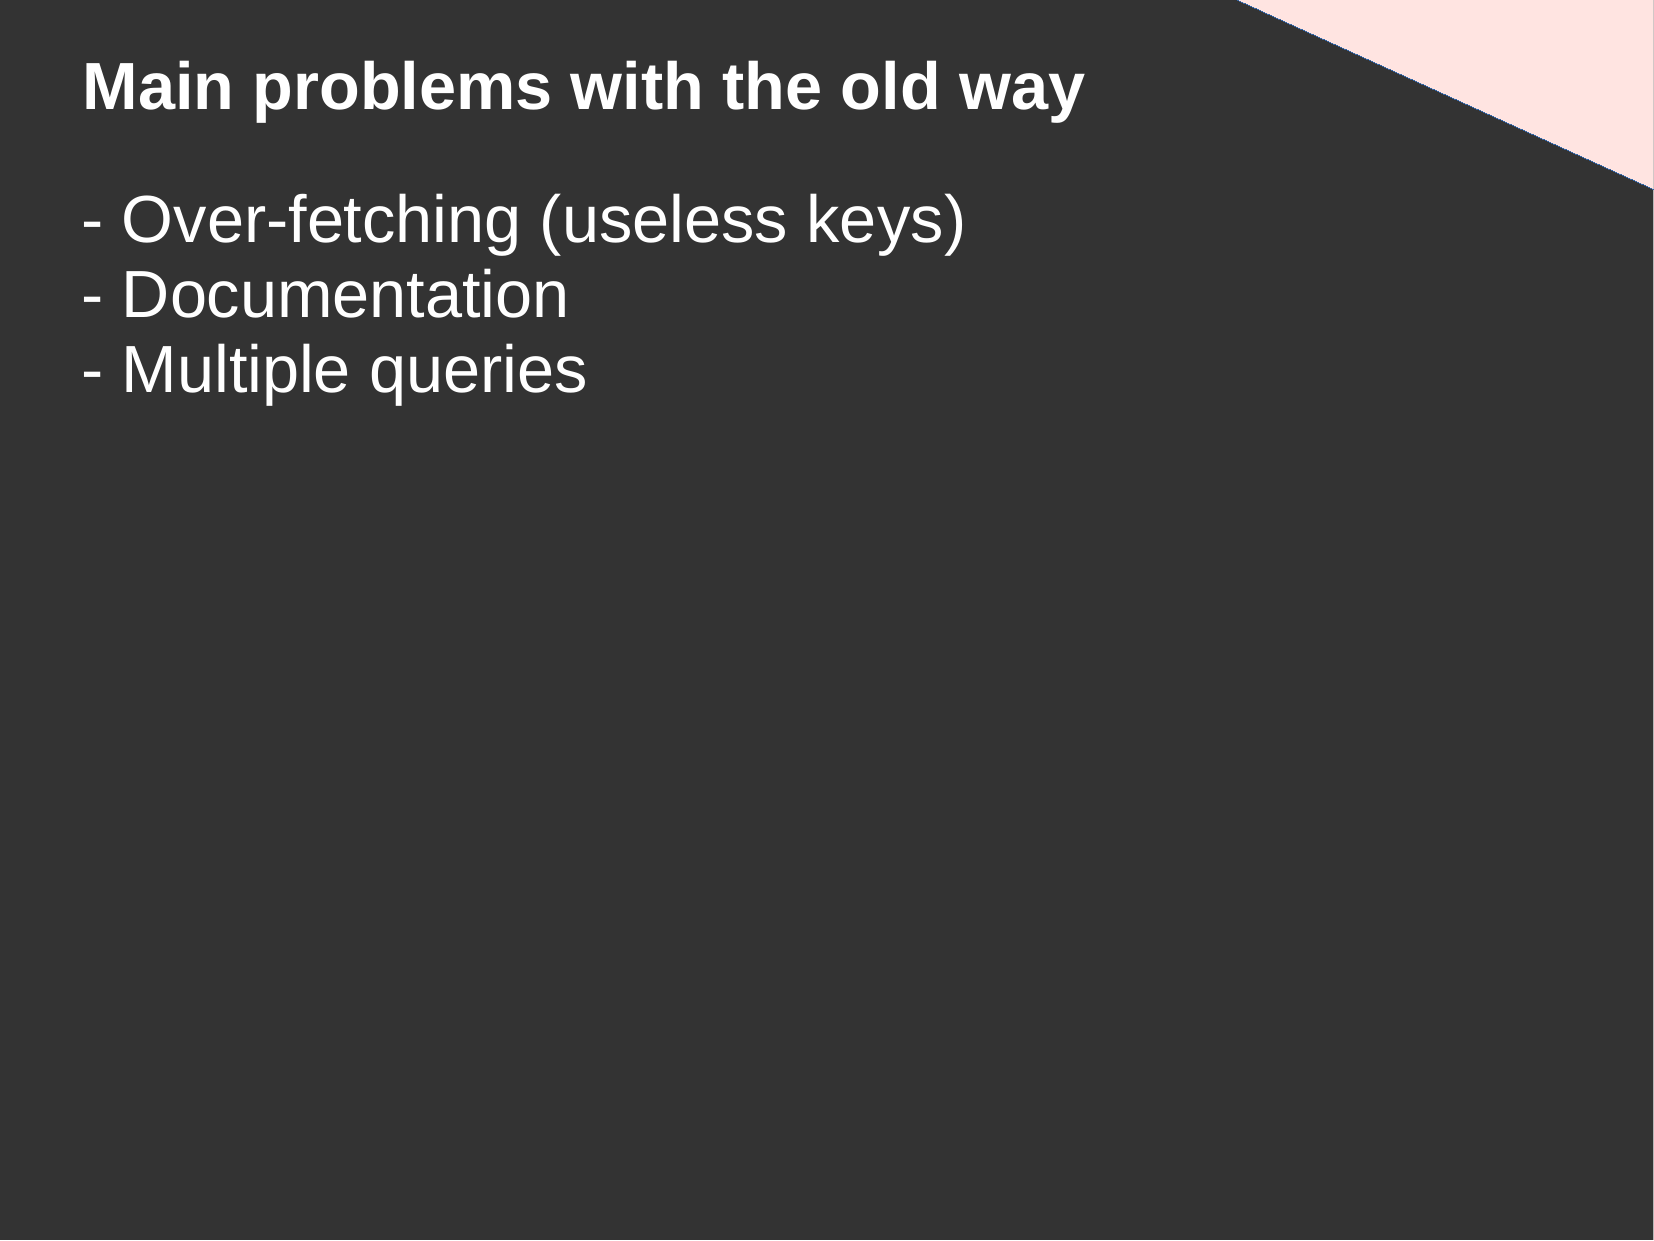

# Main problems with the old way
- Over-fetching (useless keys)
- Documentation
- Multiple queries